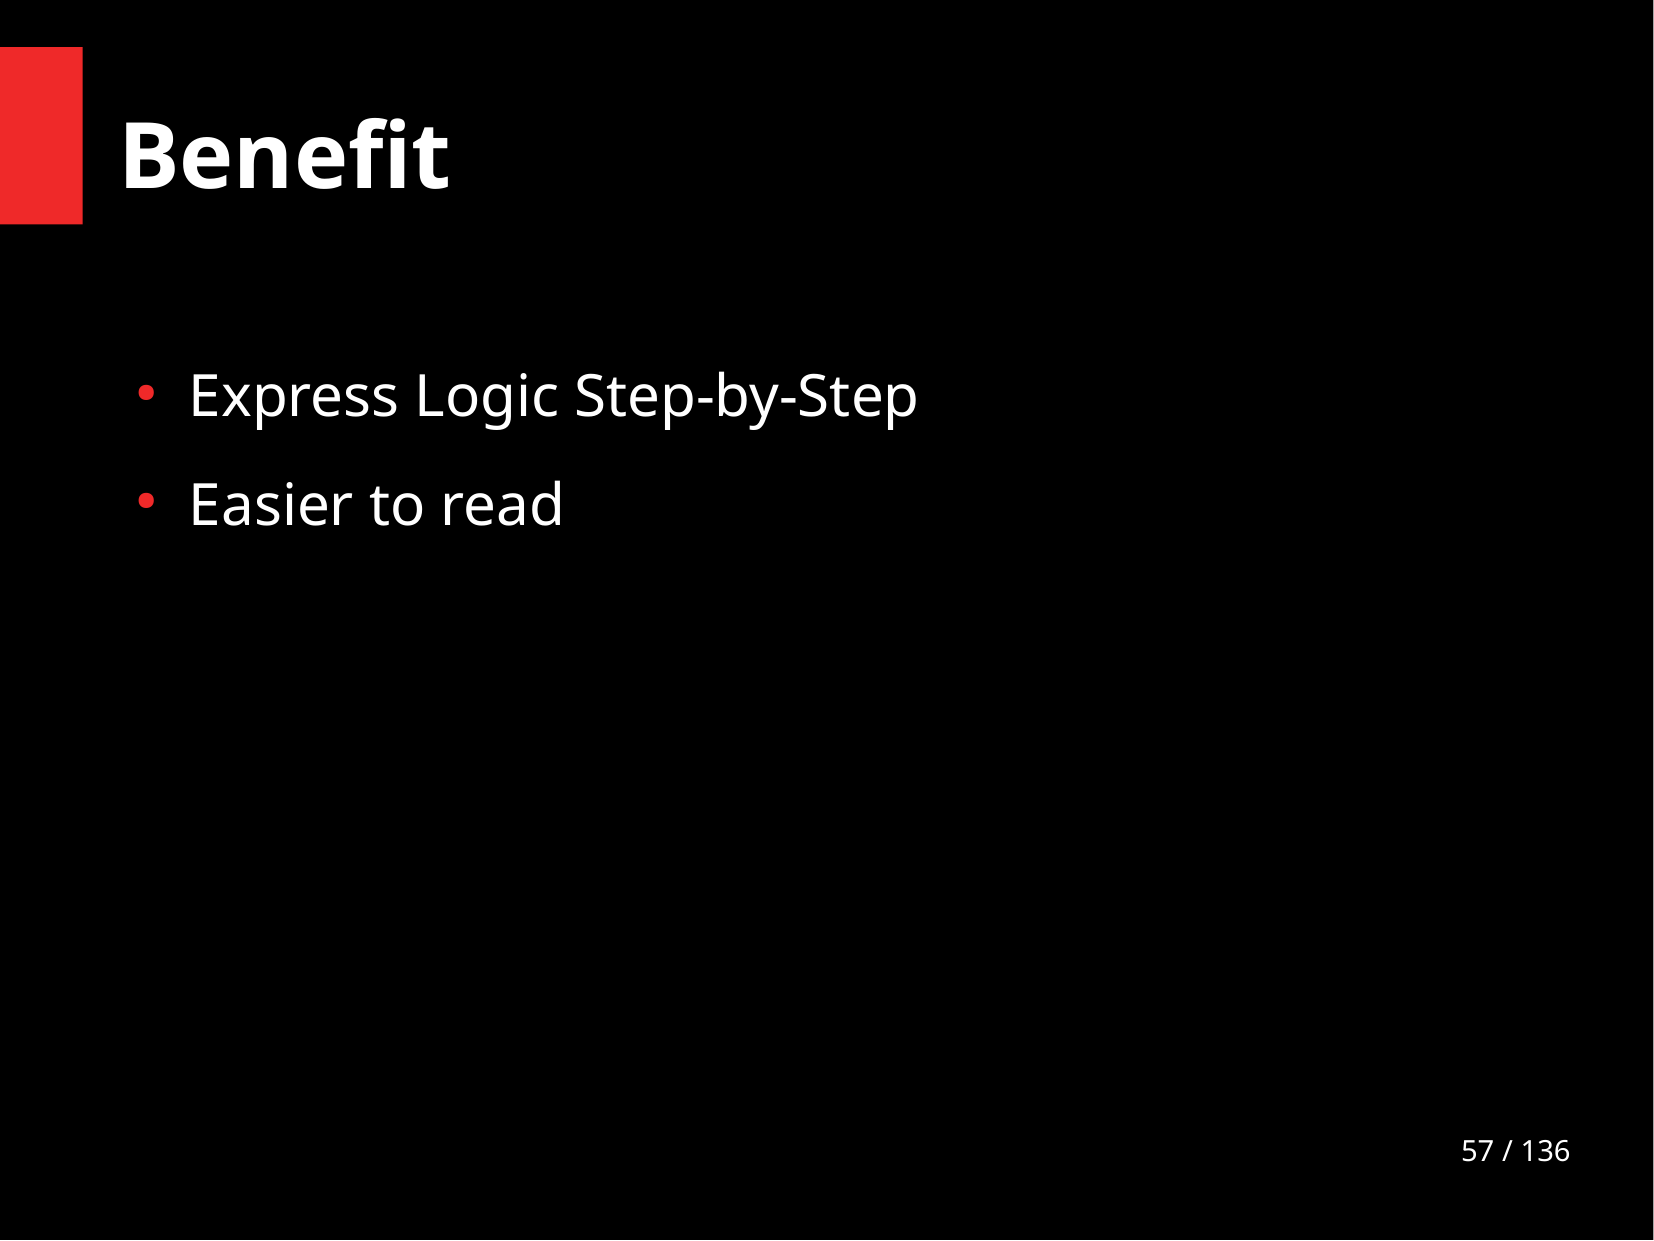

# Benefit
Express Logic Step-by-Step
Easier to read
57